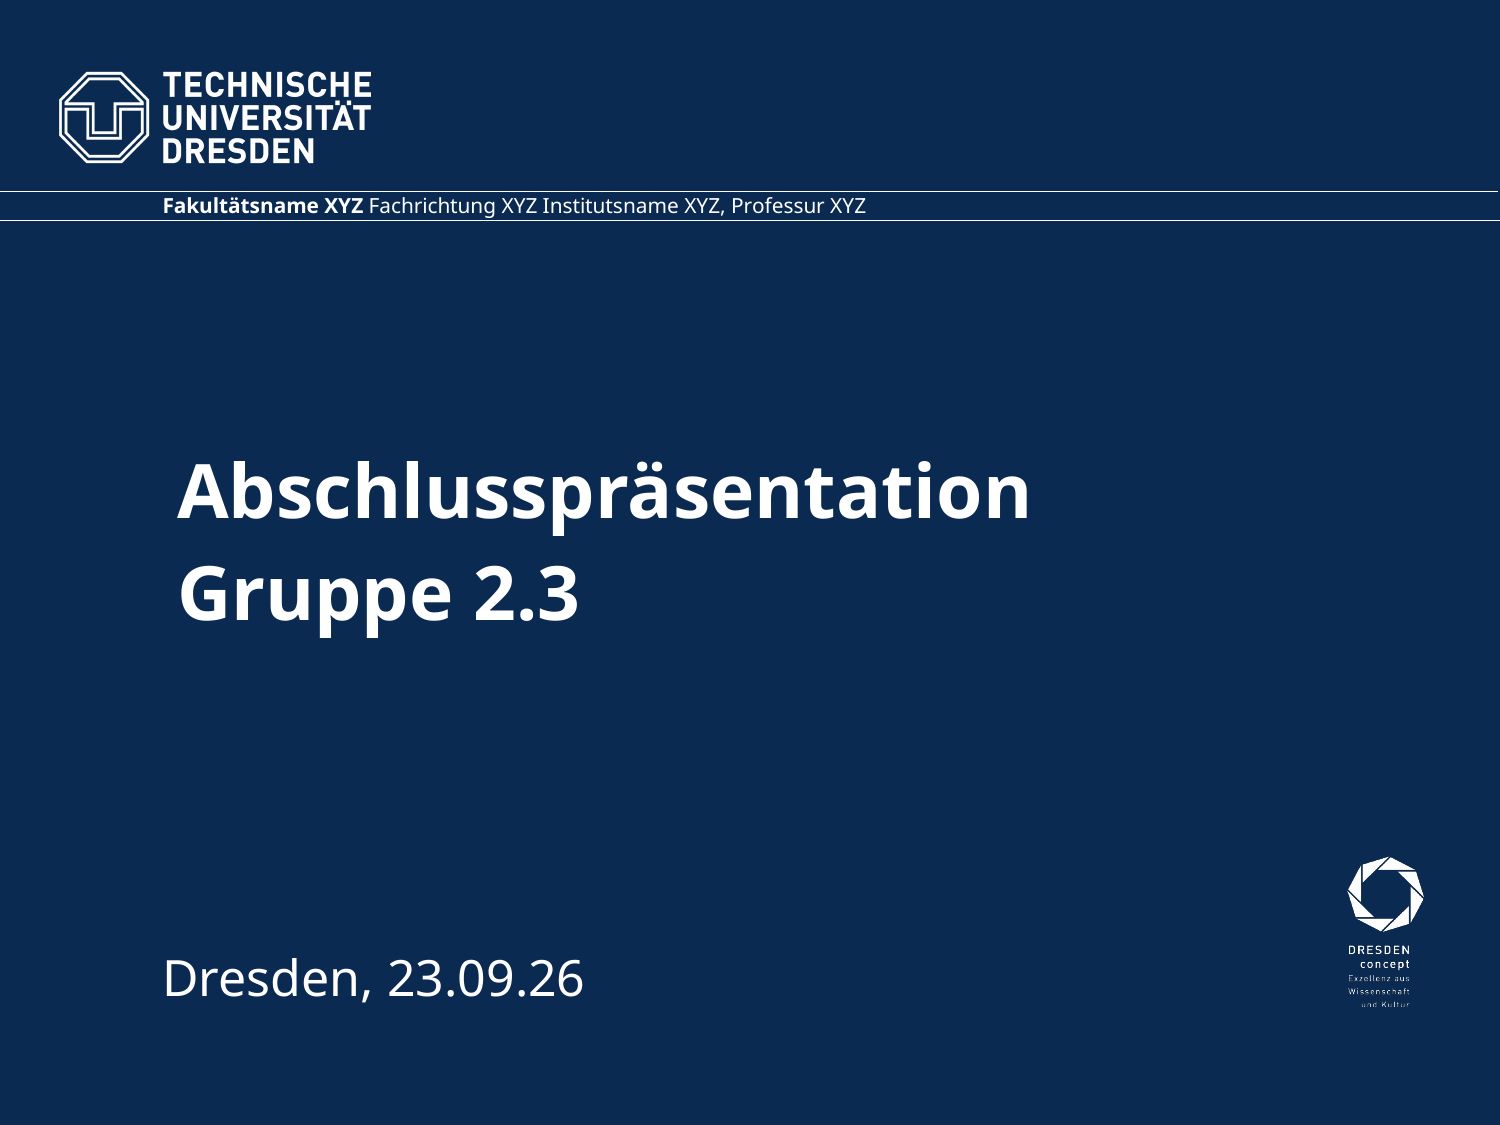

Fakultätsname XYZ Fachrichtung XYZ Institutsname XYZ, Professur XYZ
# Abschlusspräsentation Gruppe 2.3
Dresden,